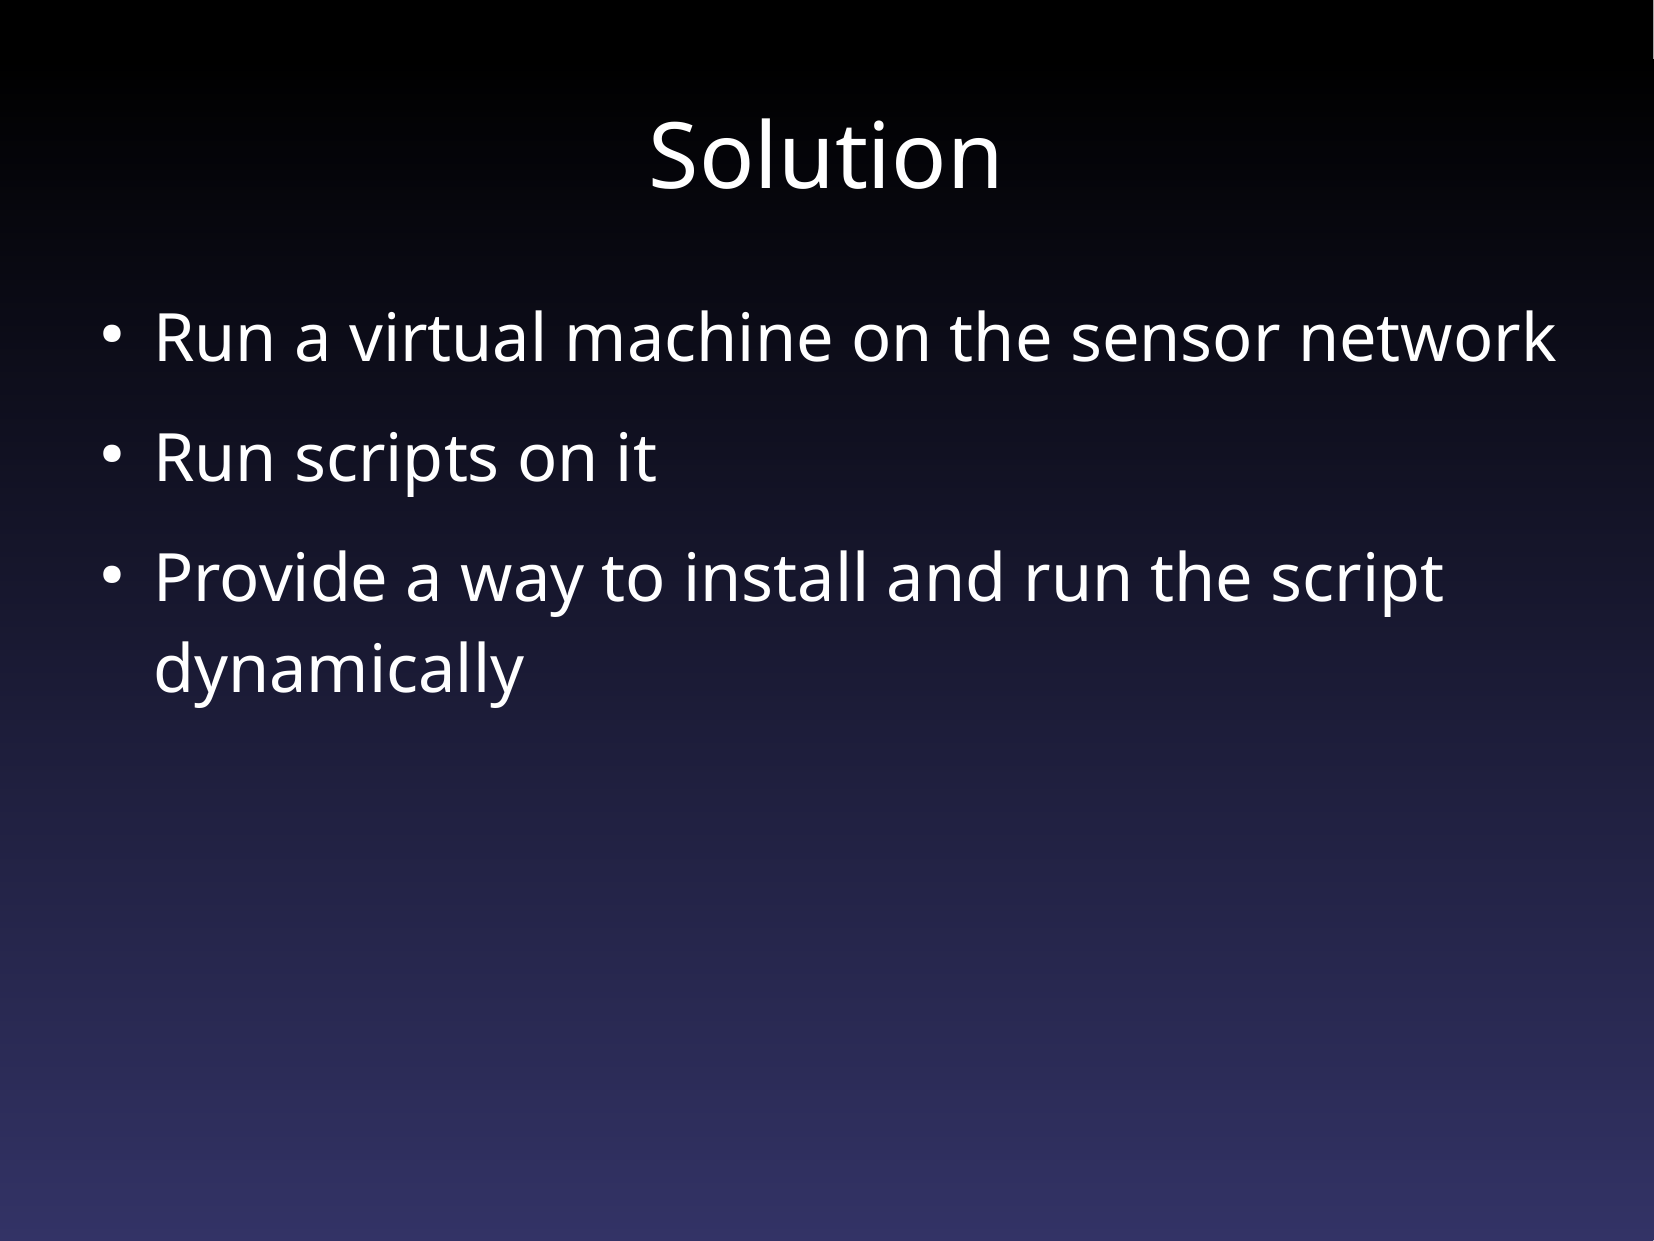

# Solution
Run a virtual machine on the sensor network
Run scripts on it
Provide a way to install and run the script dynamically